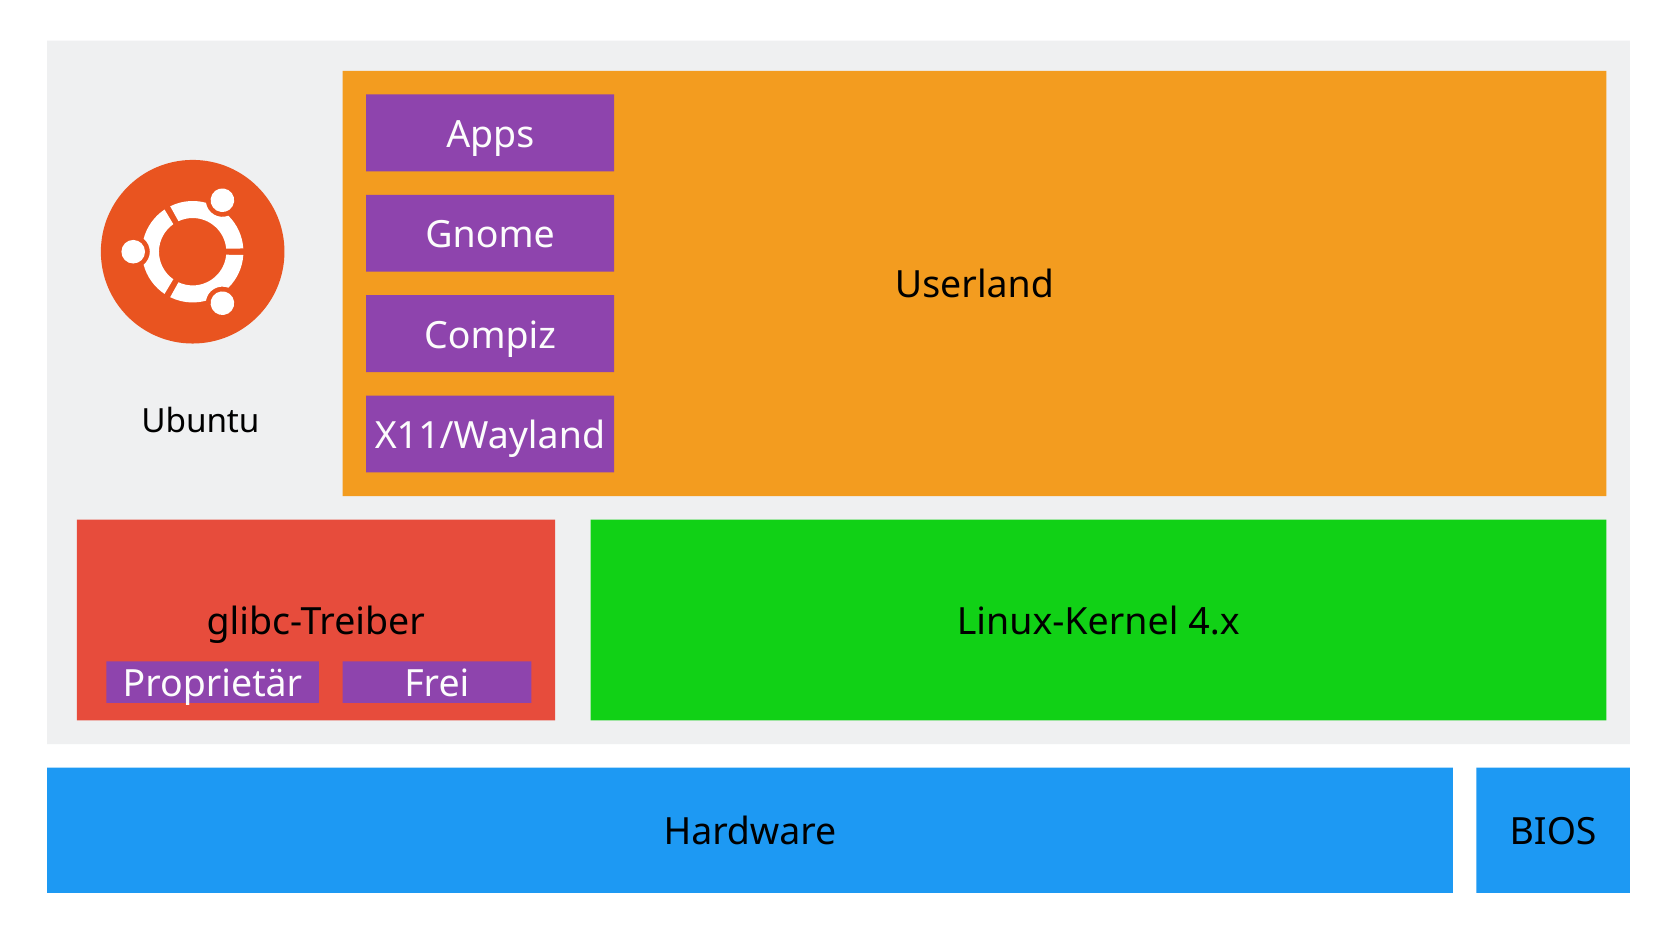

Userland
Apps
Gnome
Compiz
Ubuntu
X11/Wayland
glibc-Treiber
Linux-Kernel 4.x
Proprietär
Frei
Hardware
BIOS